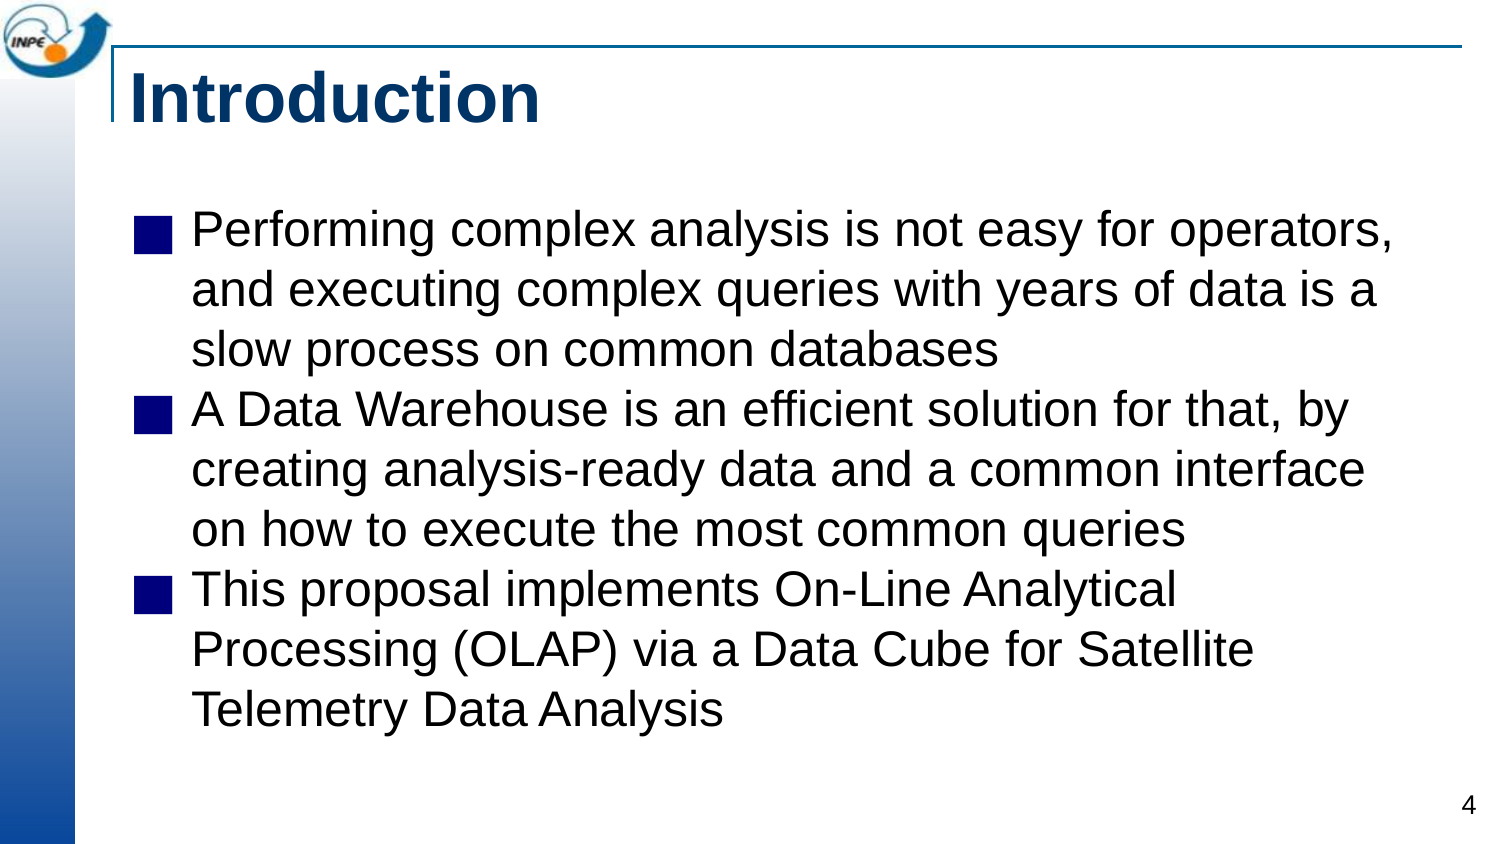

# Introduction
Performing complex analysis is not easy for operators, and executing complex queries with years of data is a slow process on common databases
A Data Warehouse is an efficient solution for that, by creating analysis-ready data and a common interface on how to execute the most common queries
This proposal implements On-Line Analytical Processing (OLAP) via a Data Cube for Satellite Telemetry Data Analysis